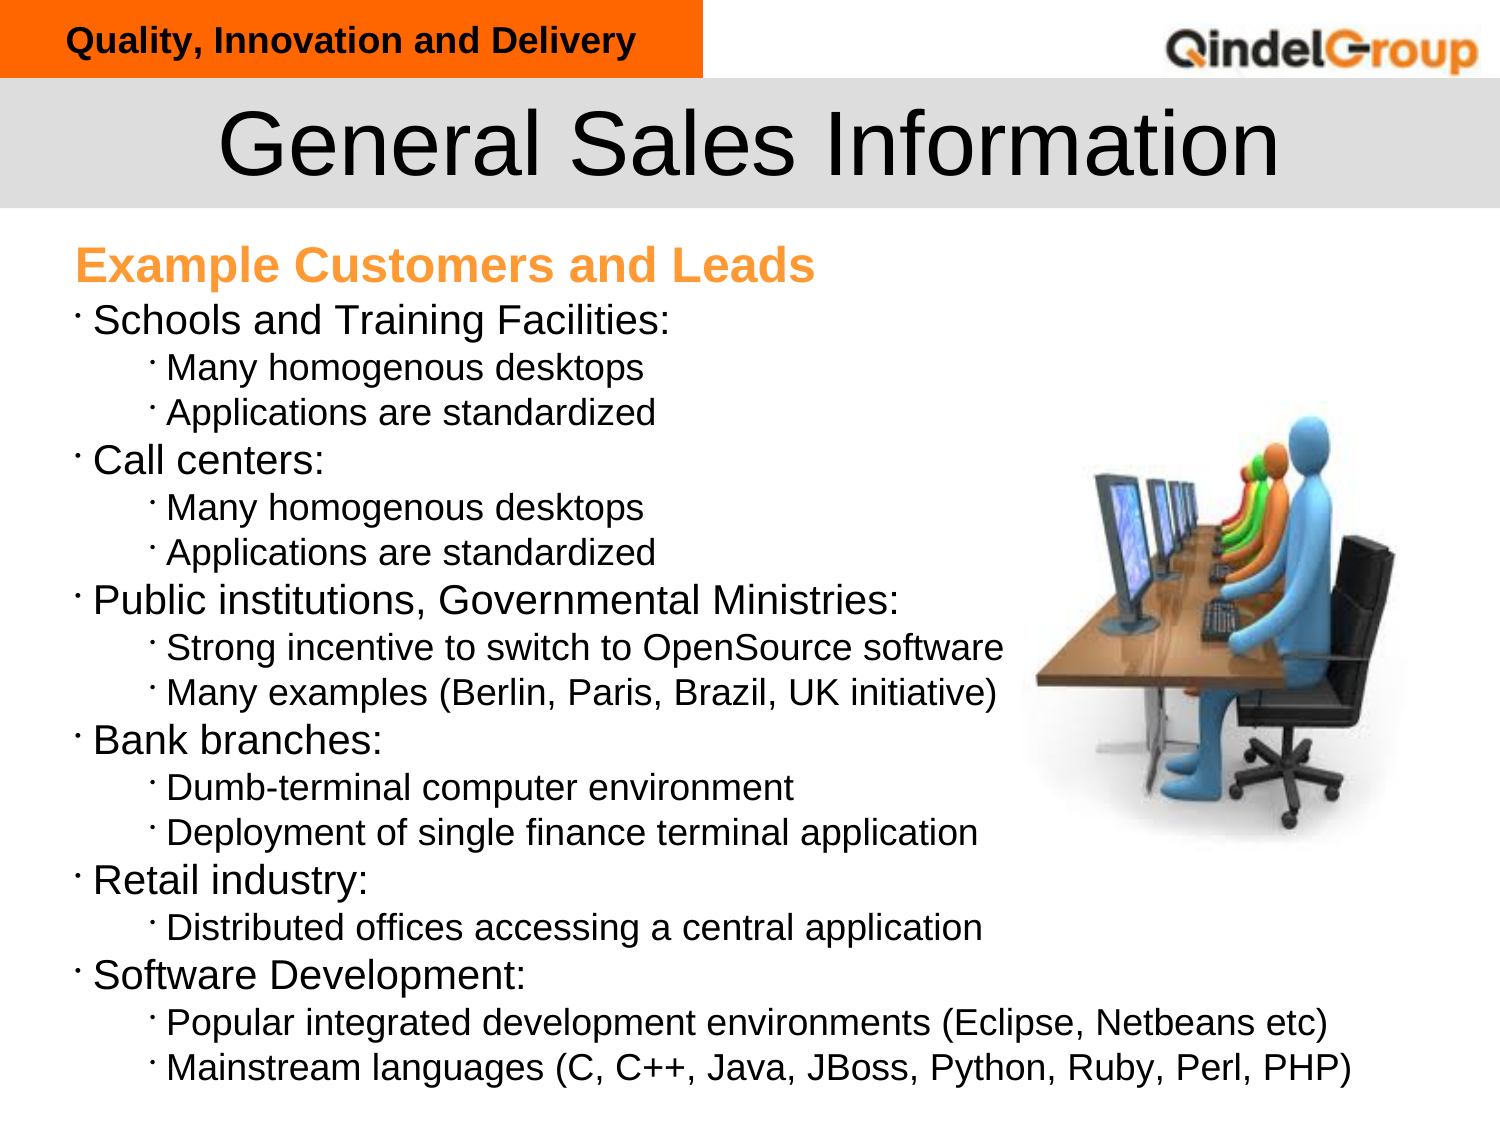

# General Sales Information
Example Customers and Leads
 Schools and Training Facilities:
 Many homogenous desktops
 Applications are standardized
 Call centers:
 Many homogenous desktops
 Applications are standardized
 Public institutions, Governmental Ministries:
 Strong incentive to switch to OpenSource software
 Many examples (Berlin, Paris, Brazil, UK initiative)
 Bank branches:
 Dumb-terminal computer environment
 Deployment of single finance terminal application
 Retail industry:
 Distributed offices accessing a central application
 Software Development:
 Popular integrated development environments (Eclipse, Netbeans etc)
 Mainstream languages (C, C++, Java, JBoss, Python, Ruby, Perl, PHP)